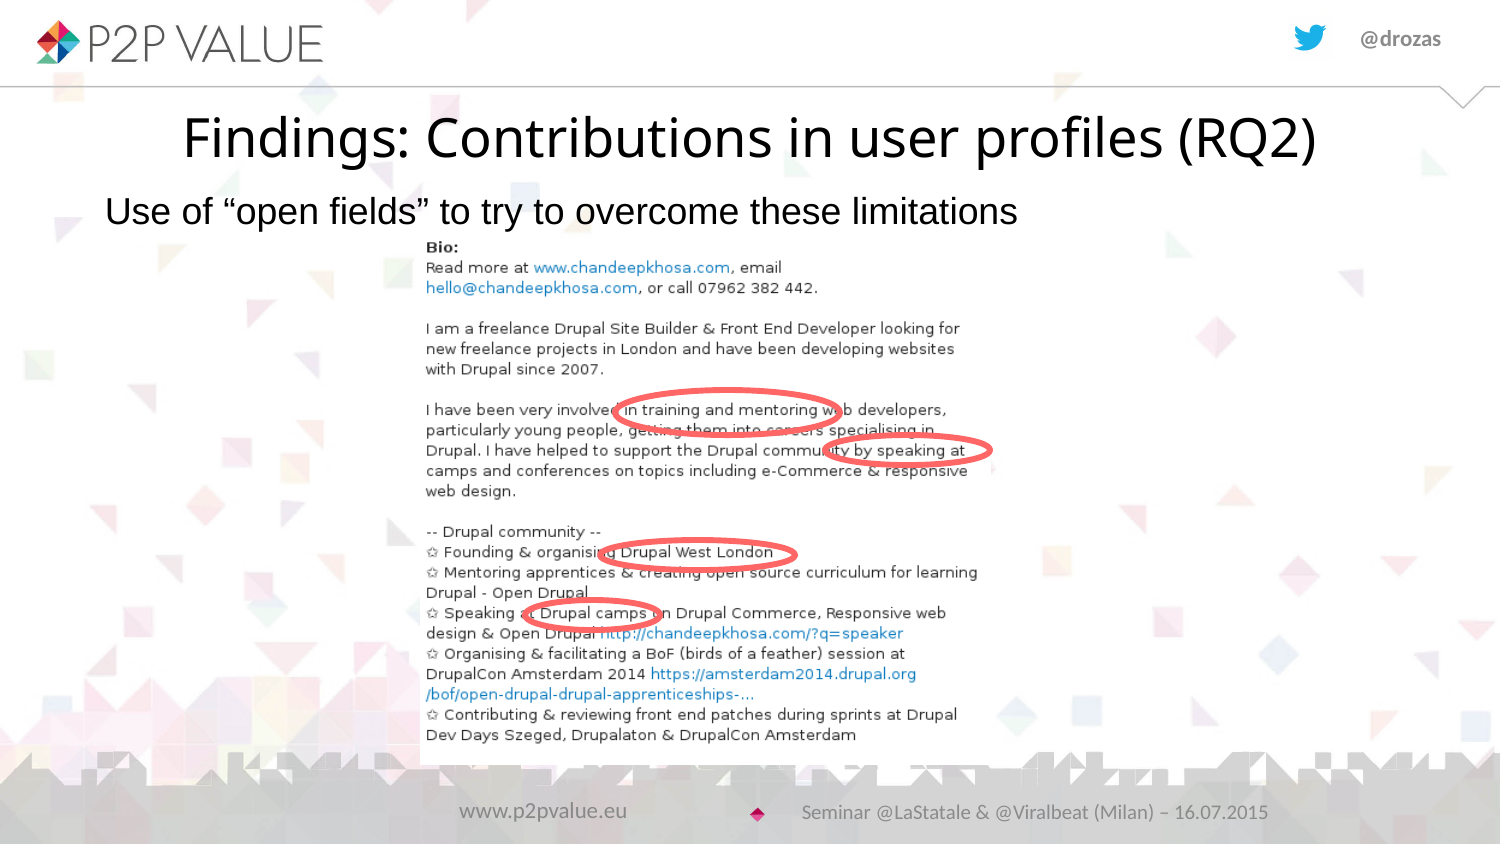

@drozas
# Findings: Contributions in user profiles (RQ2)
Use of “open fields” to try to overcome these limitations
Seminar @LaStatale & @Viralbeat (Milan) – 16.07.2015
www.p2pvalue.eu